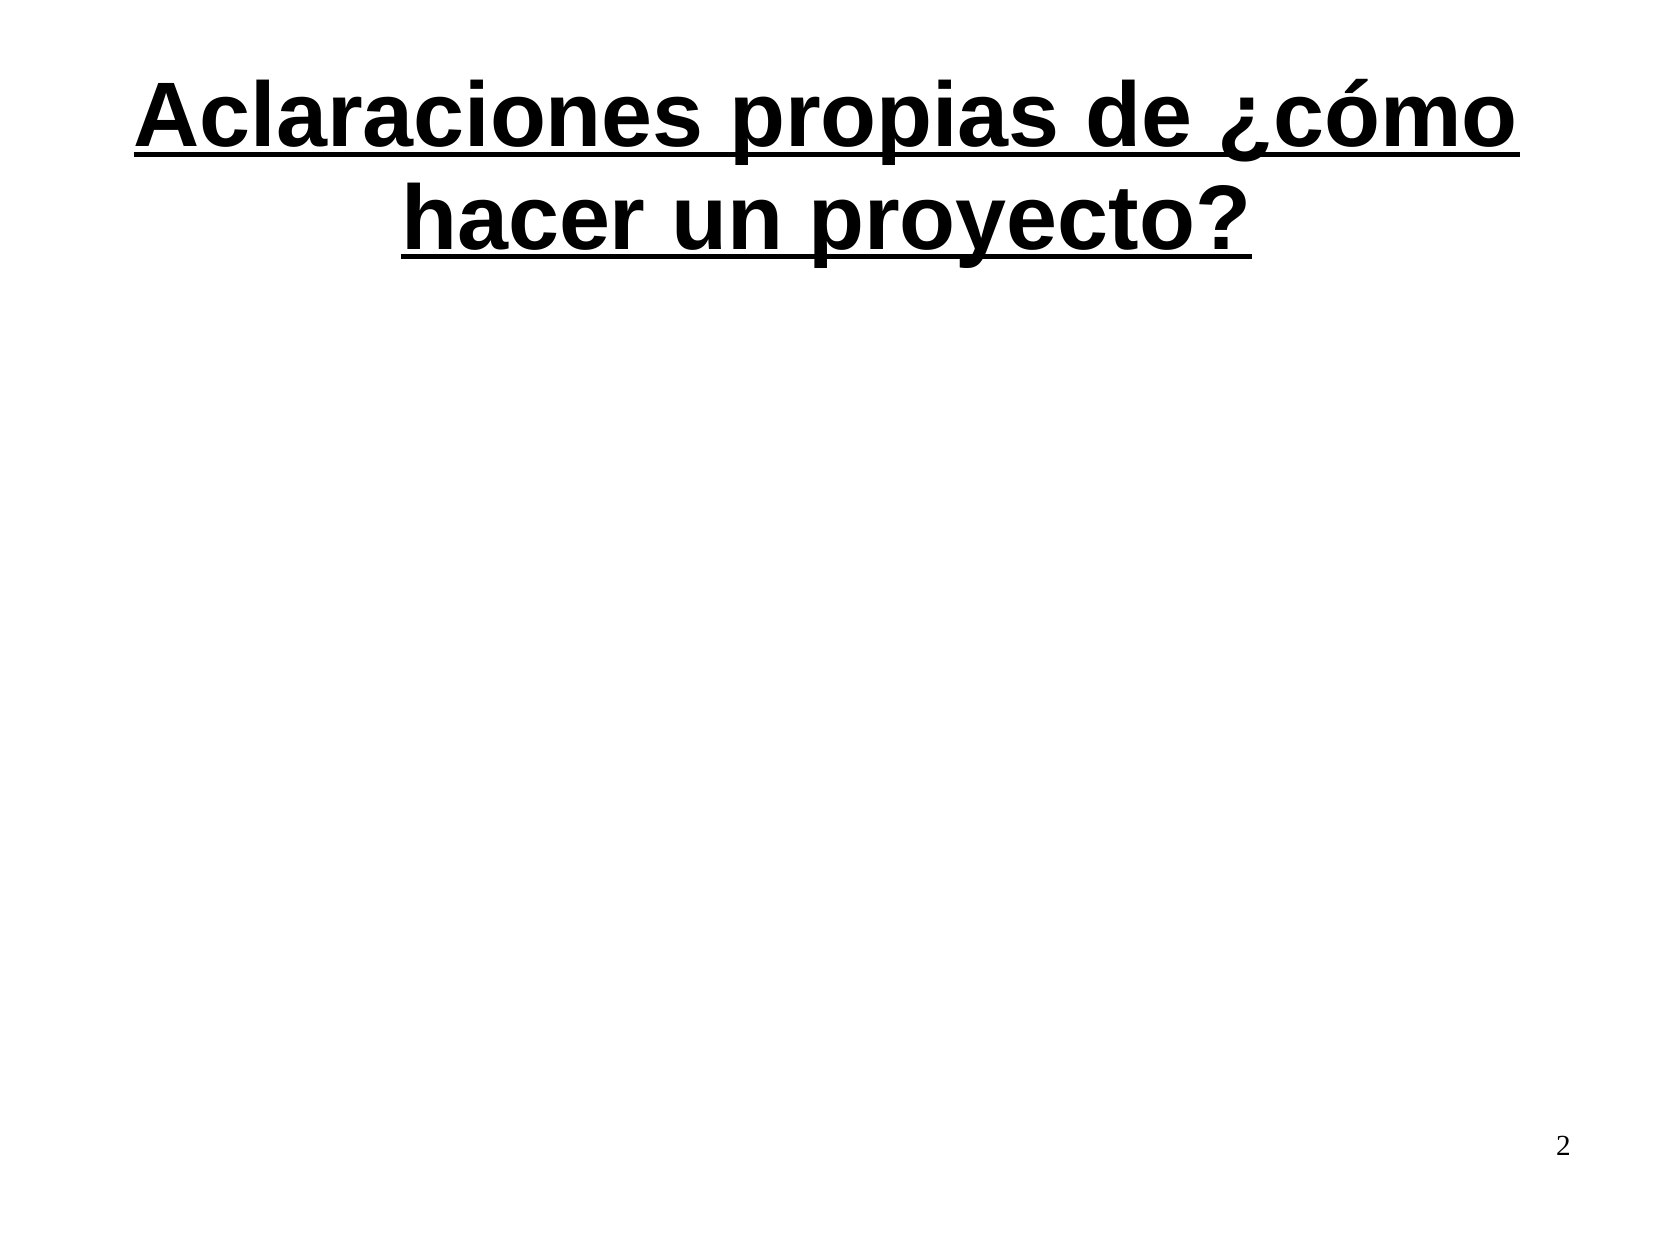

# Aclaraciones propias de ¿cómo hacer un proyecto?
2